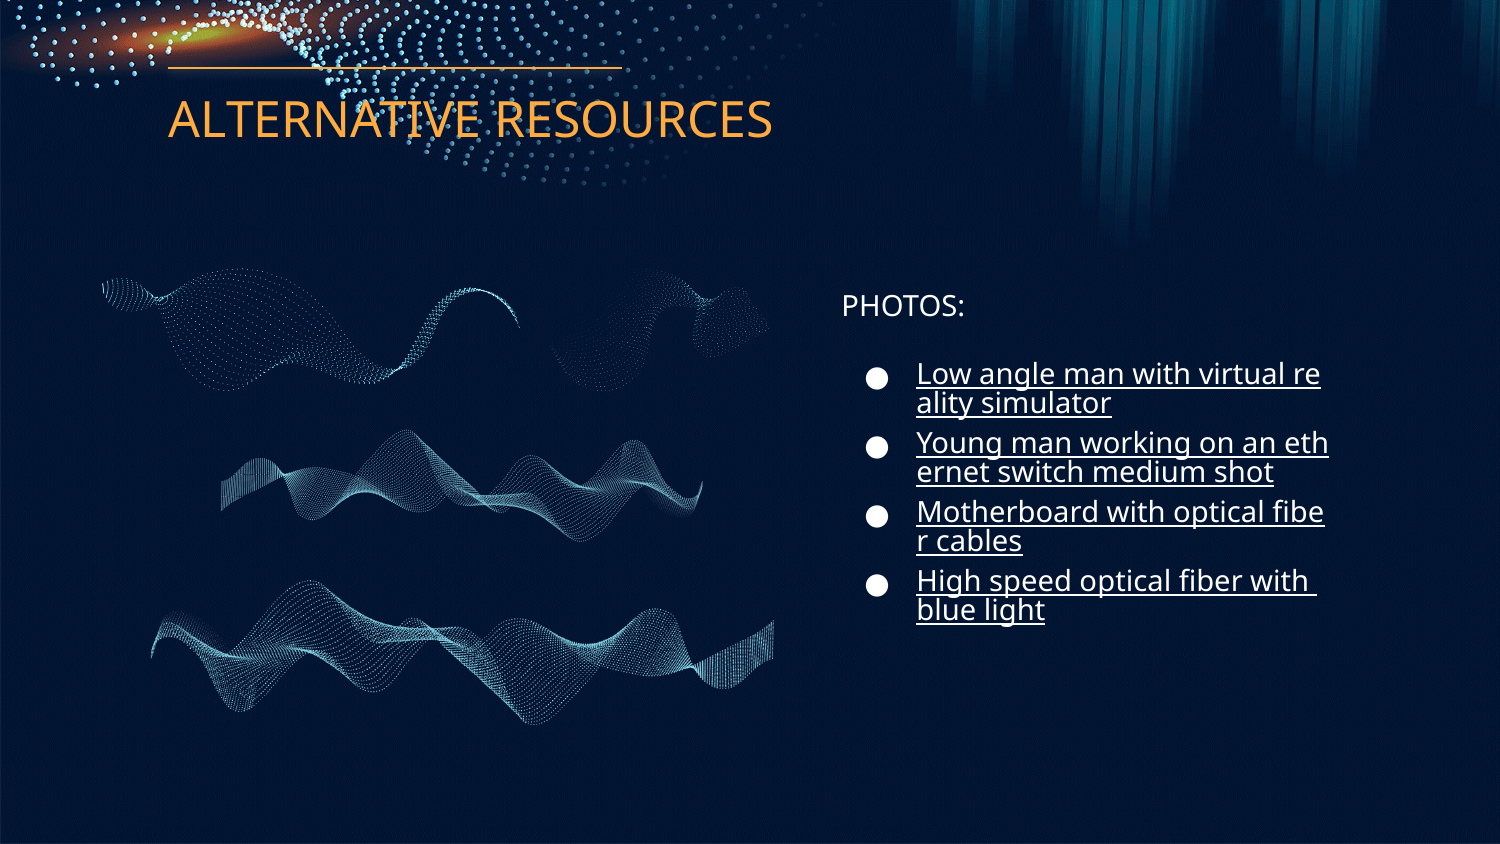

# ALTERNATIVE RESOURCES
PHOTOS:
Low angle man with virtual reality simulator
Young man working on an ethernet switch medium shot
Motherboard with optical fiber cables
High speed optical fiber with blue light